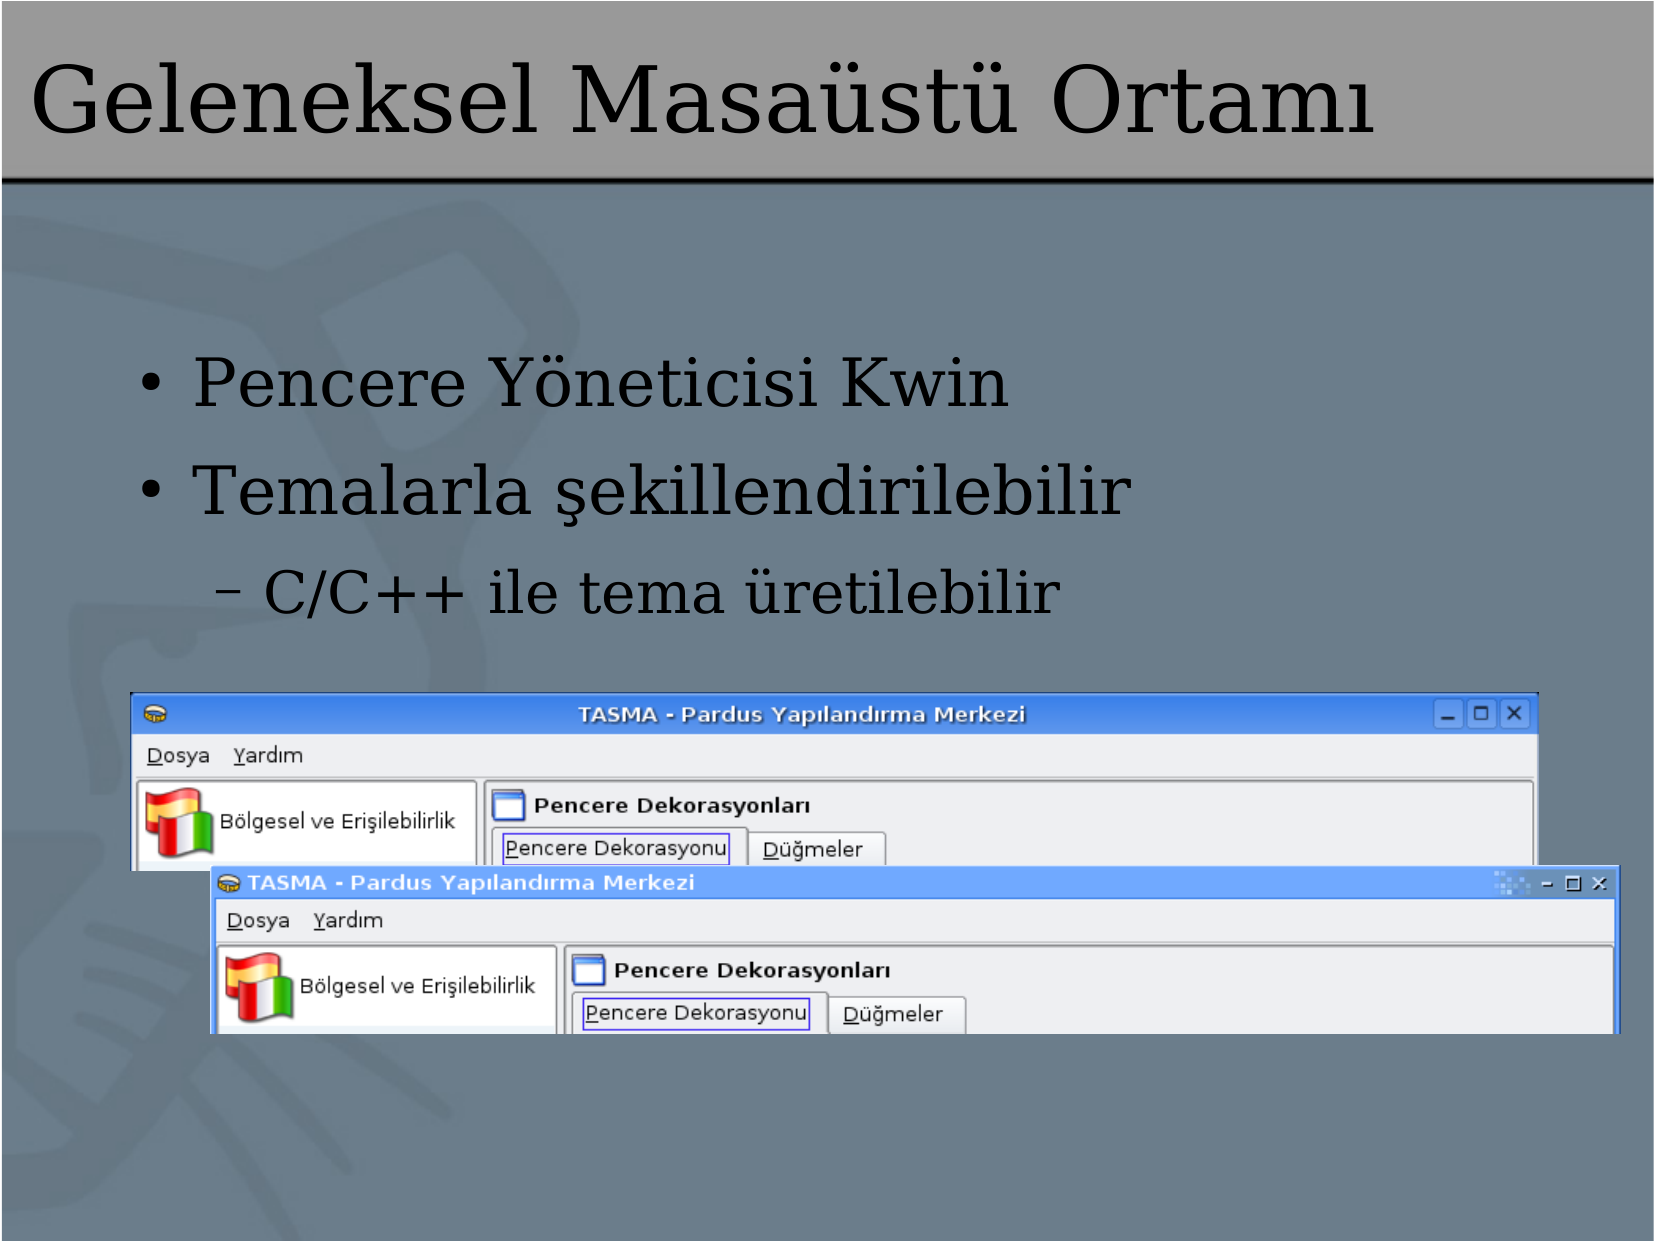

Geleneksel Masaüstü Ortamı
# Pencere Yöneticisi Kwin
Temalarla şekillendirilebilir
C/C++ ile tema üretilebilir